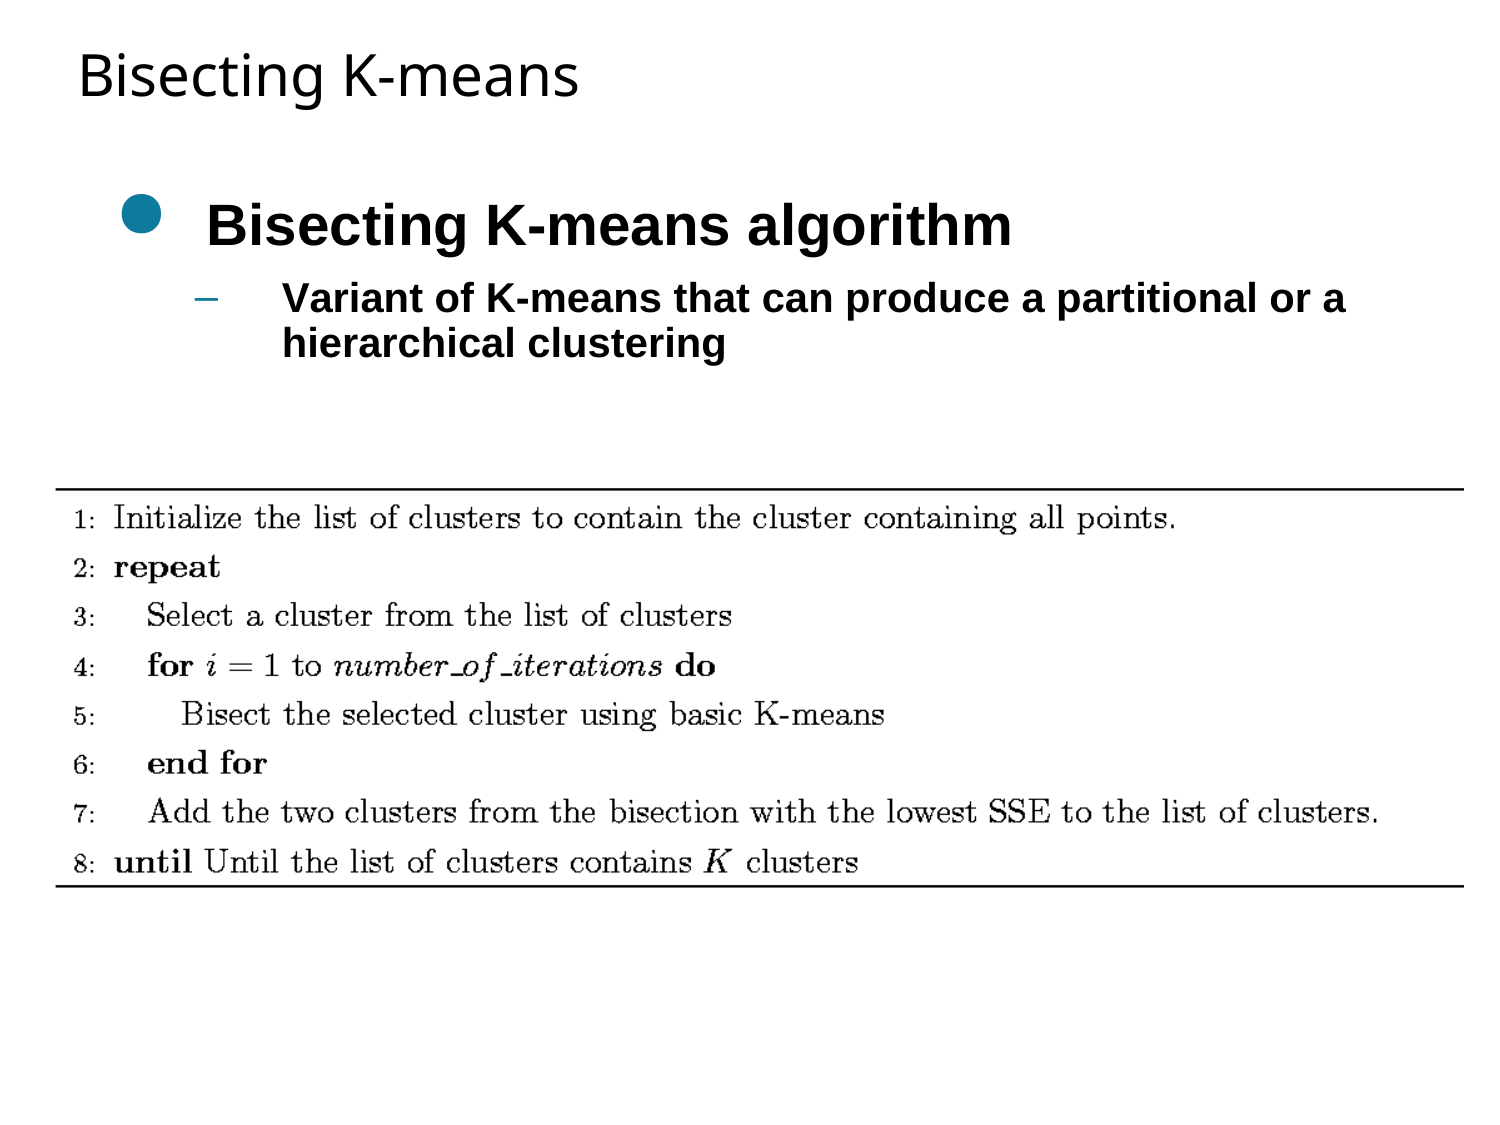

Bisecting K-means
Bisecting K-means algorithm
Variant of K-means that can produce a partitional or a hierarchical clustering